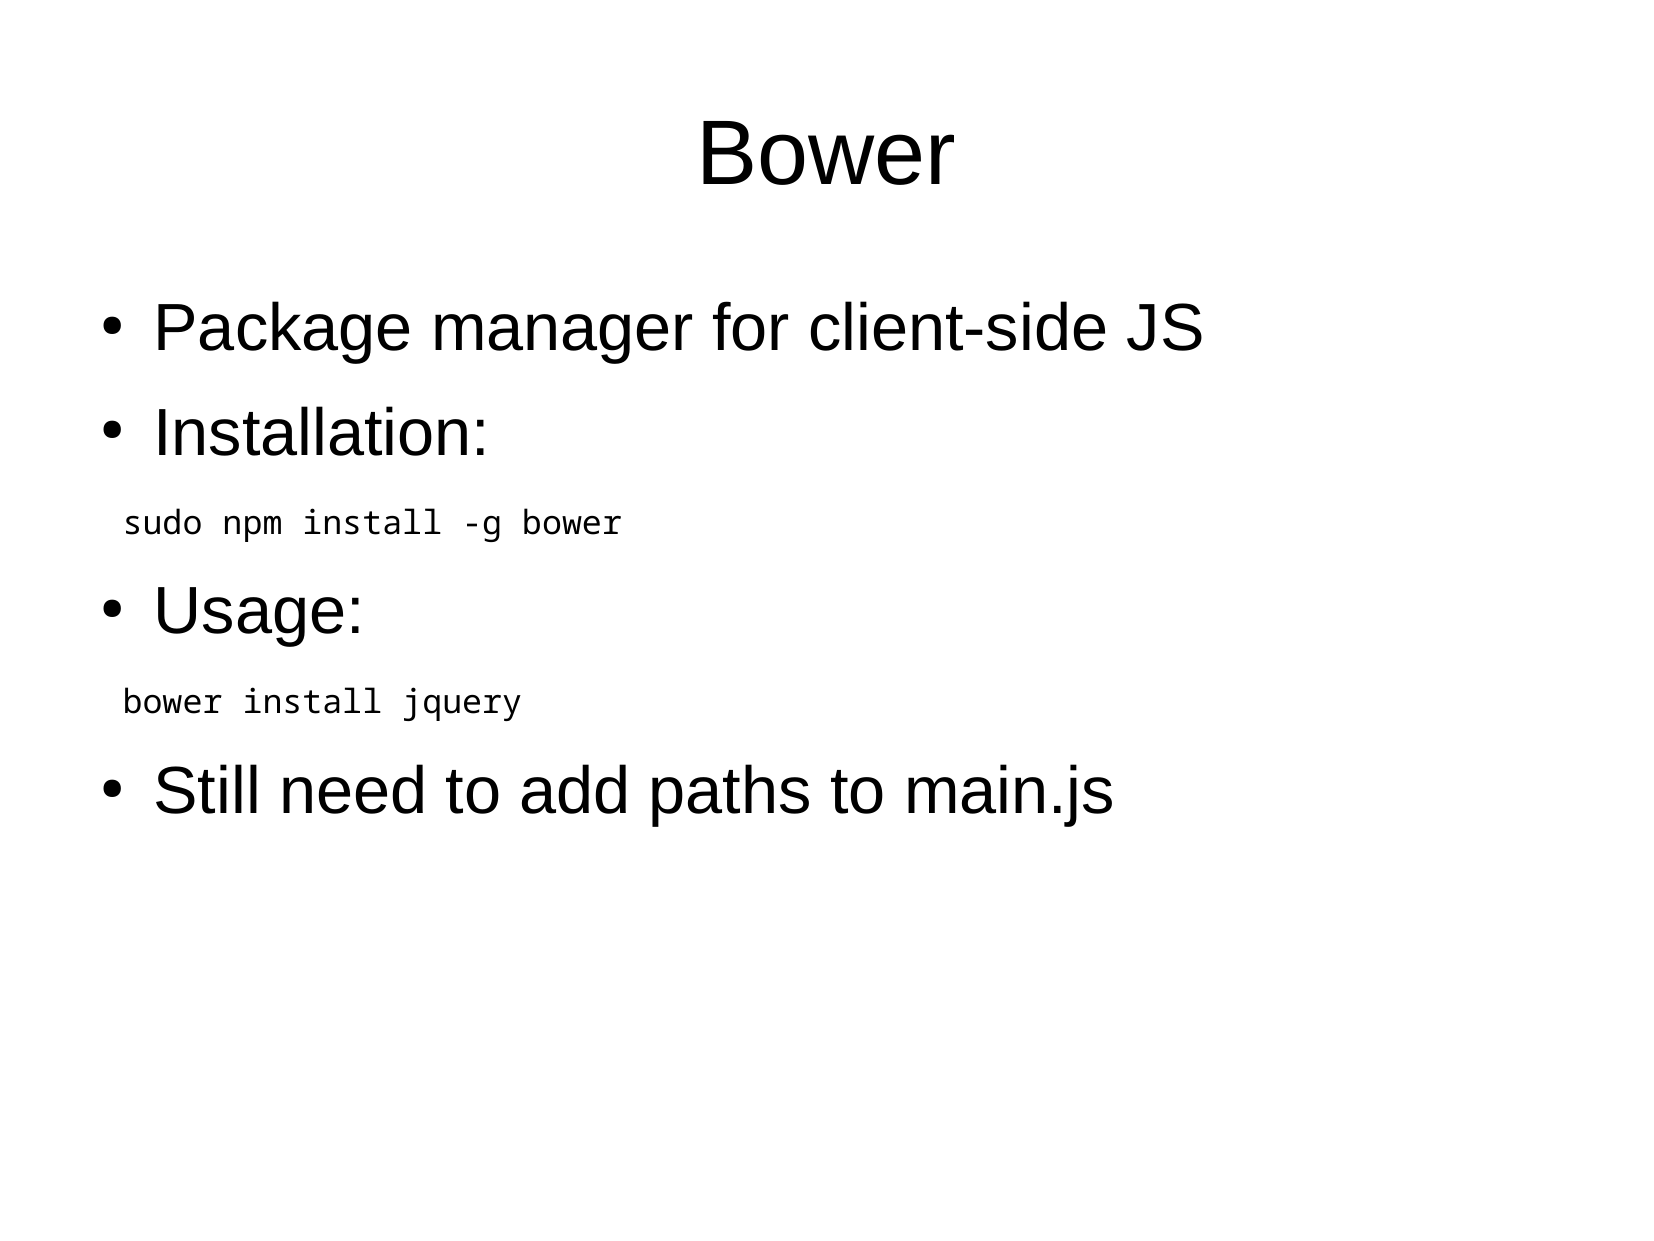

# Bower
Package manager for client-side JS
Installation:
 sudo npm install -g bower
Usage:
 bower install jquery
Still need to add paths to main.js